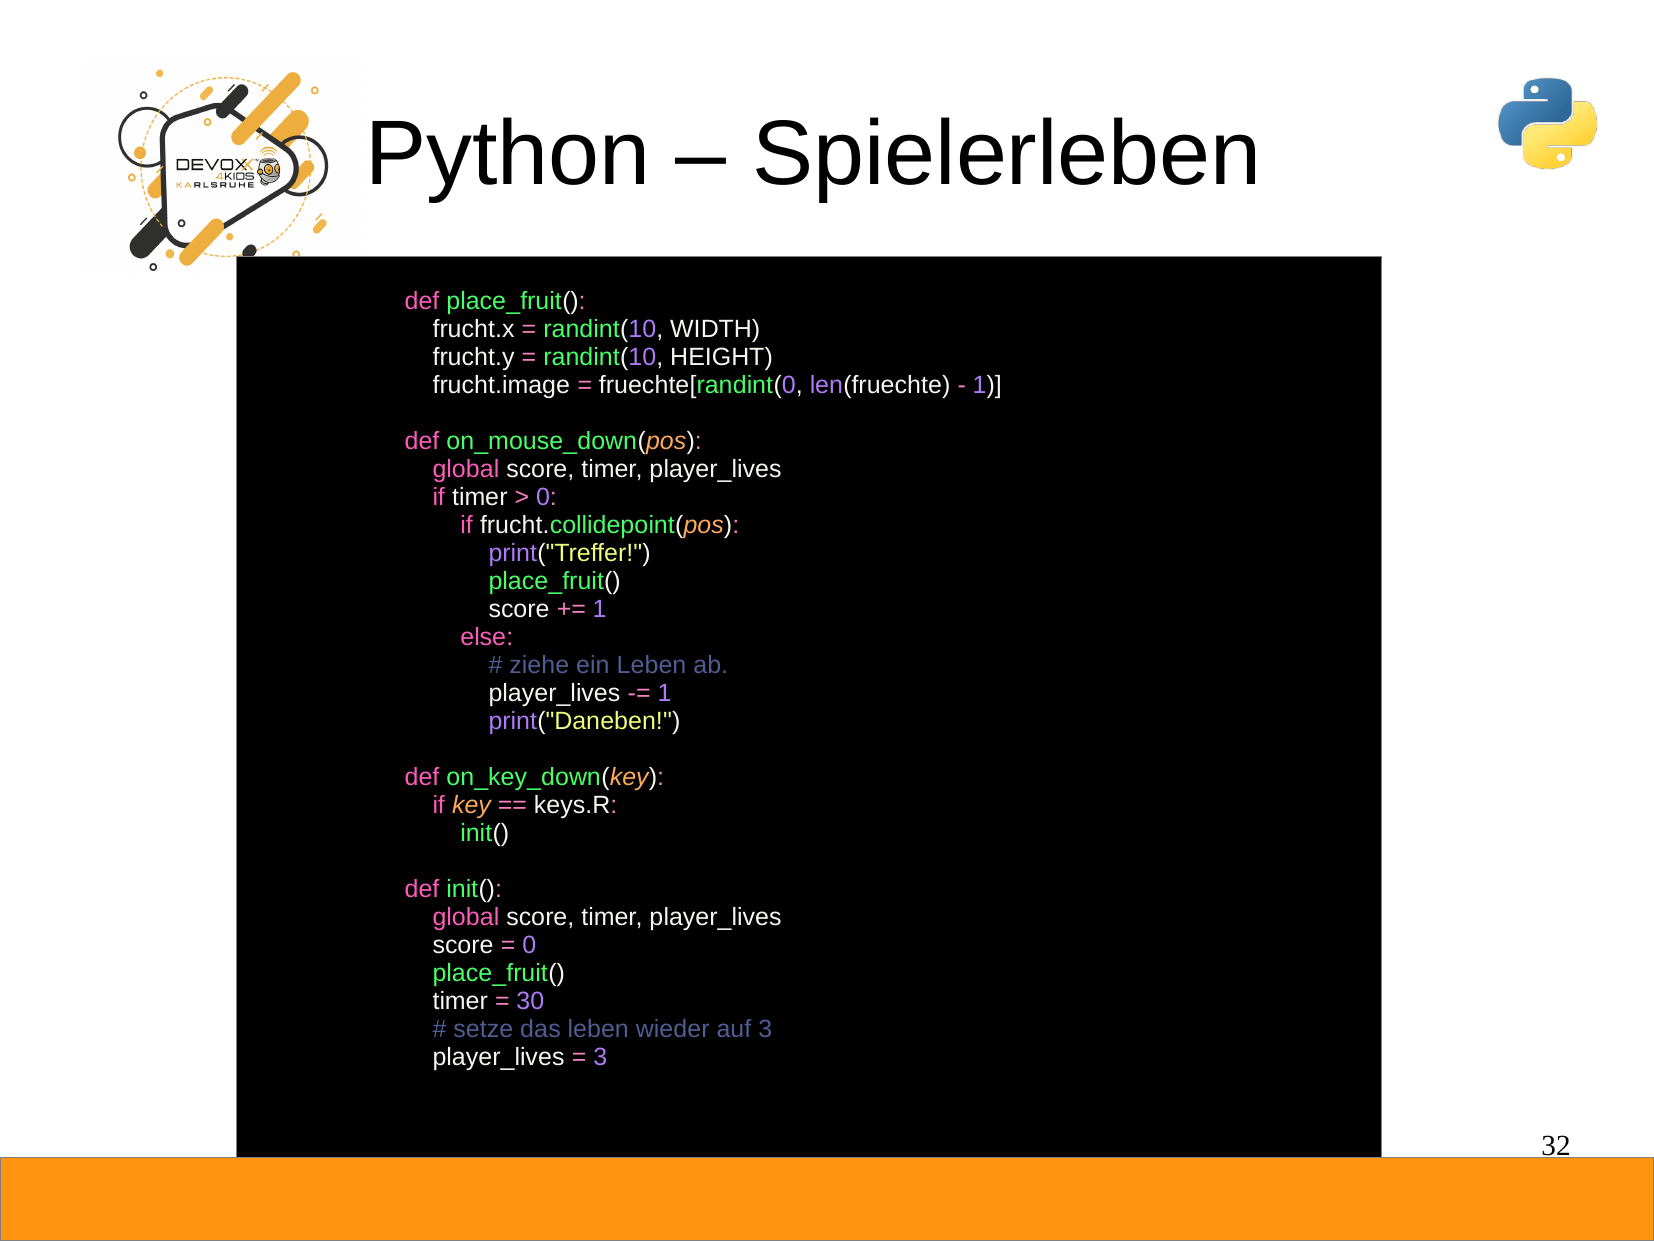

# Python – Spielerleben
def place_fruit():
 frucht.x = randint(10, WIDTH)
 frucht.y = randint(10, HEIGHT)
 frucht.image = fruechte[randint(0, len(fruechte) - 1)]
def on_mouse_down(pos):
 global score, timer, player_lives
 if timer > 0:
 if frucht.collidepoint(pos):
 print("Treffer!")
 place_fruit()
 score += 1
 else:
 # ziehe ein Leben ab.
 player_lives -= 1
 print("Daneben!")
def on_key_down(key):
 if key == keys.R:
 init()
def init():
 global score, timer, player_lives
 score = 0
 place_fruit()
 timer = 30
 # setze das leben wieder auf 3
 player_lives = 3
32